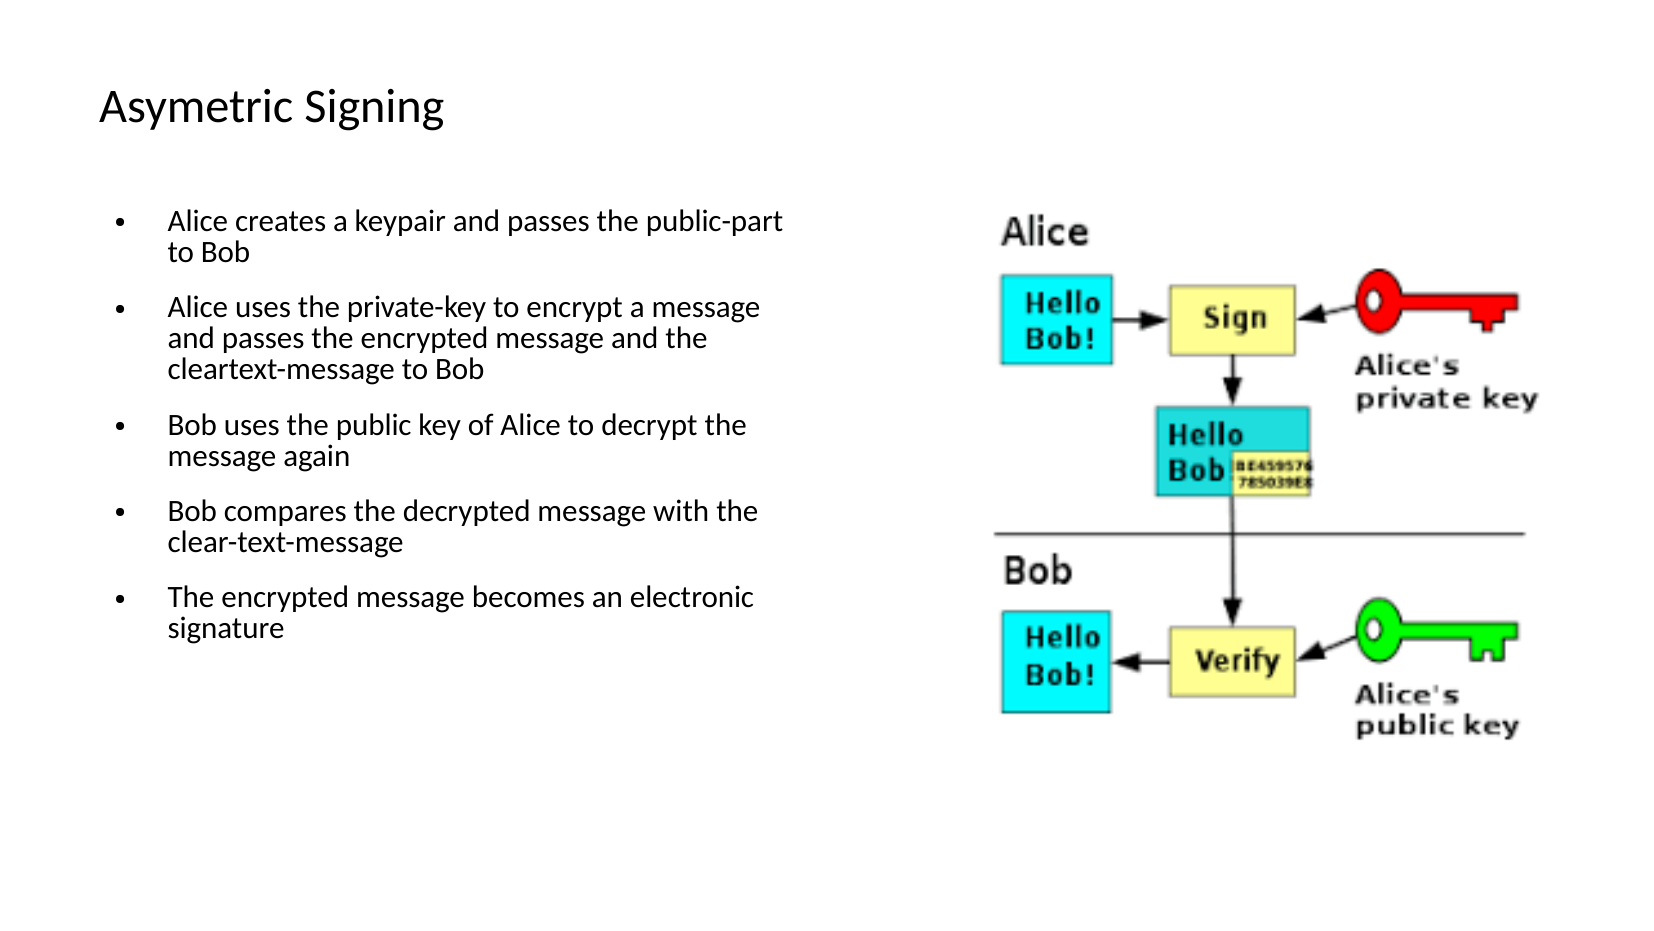

# Asymetric Signing
Alice creates a keypair and passes the public-part to Bob
Alice uses the private-key to encrypt a message and passes the encrypted message and the cleartext-message to Bob
Bob uses the public key of Alice to decrypt the message again
Bob compares the decrypted message with the clear-text-message
The encrypted message becomes an electronic signature